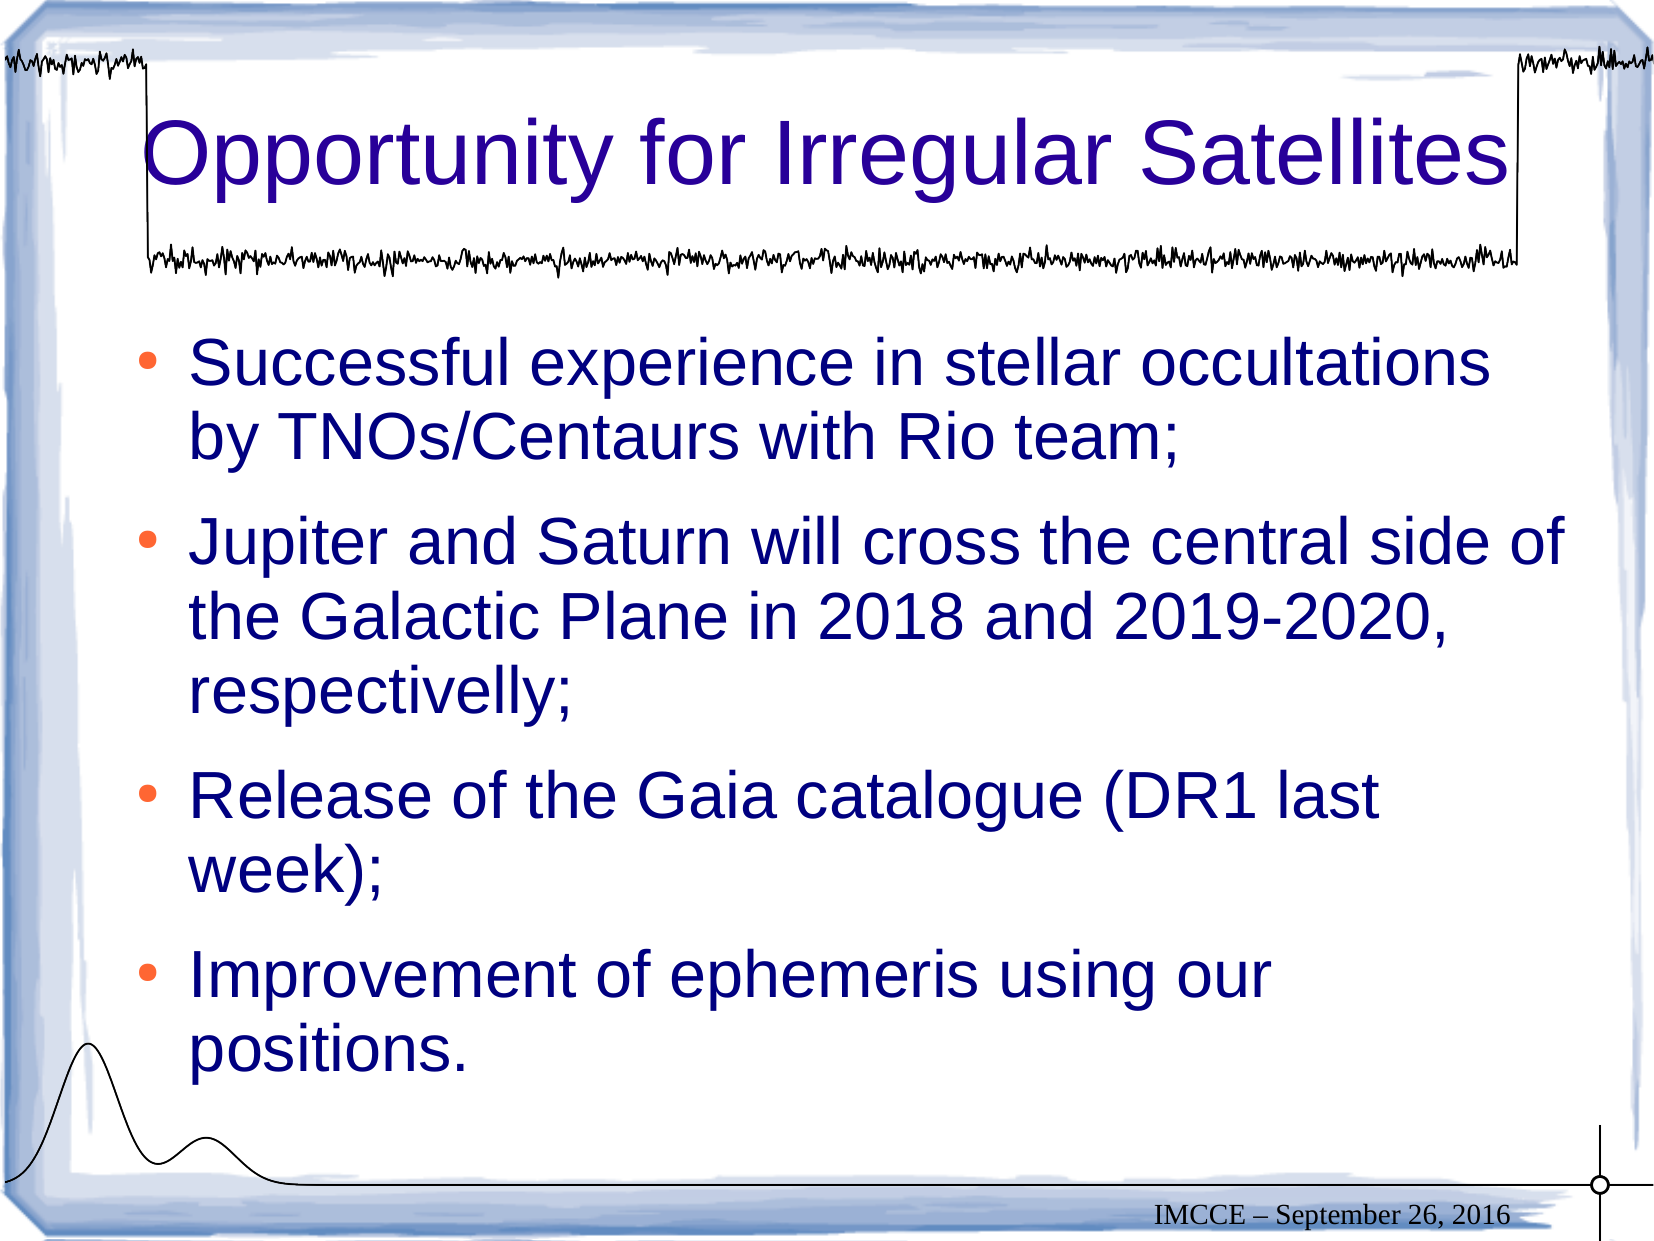

# Opportunity for Irregular Satellites
Successful experience in stellar occultations by TNOs/Centaurs with Rio team;
Jupiter and Saturn will cross the central side of the Galactic Plane in 2018 and 2019-2020, respectivelly;
Release of the Gaia catalogue (DR1 last week);
Improvement of ephemeris using our positions.